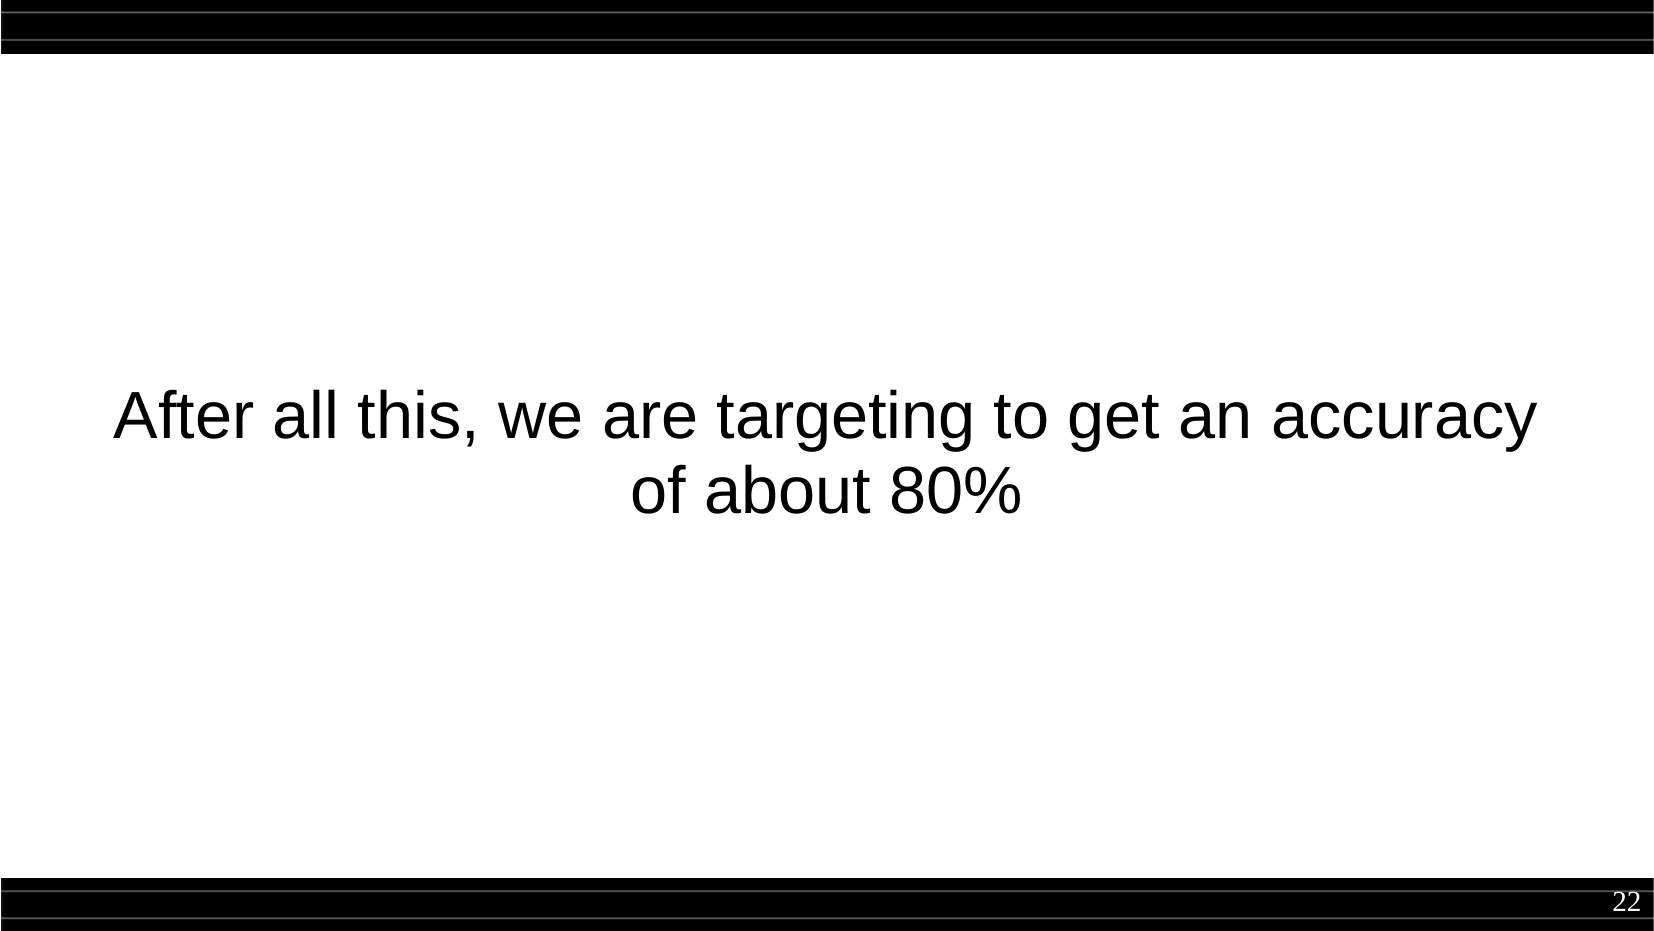

# After all this, we are targeting to get an accuracy of about 80%